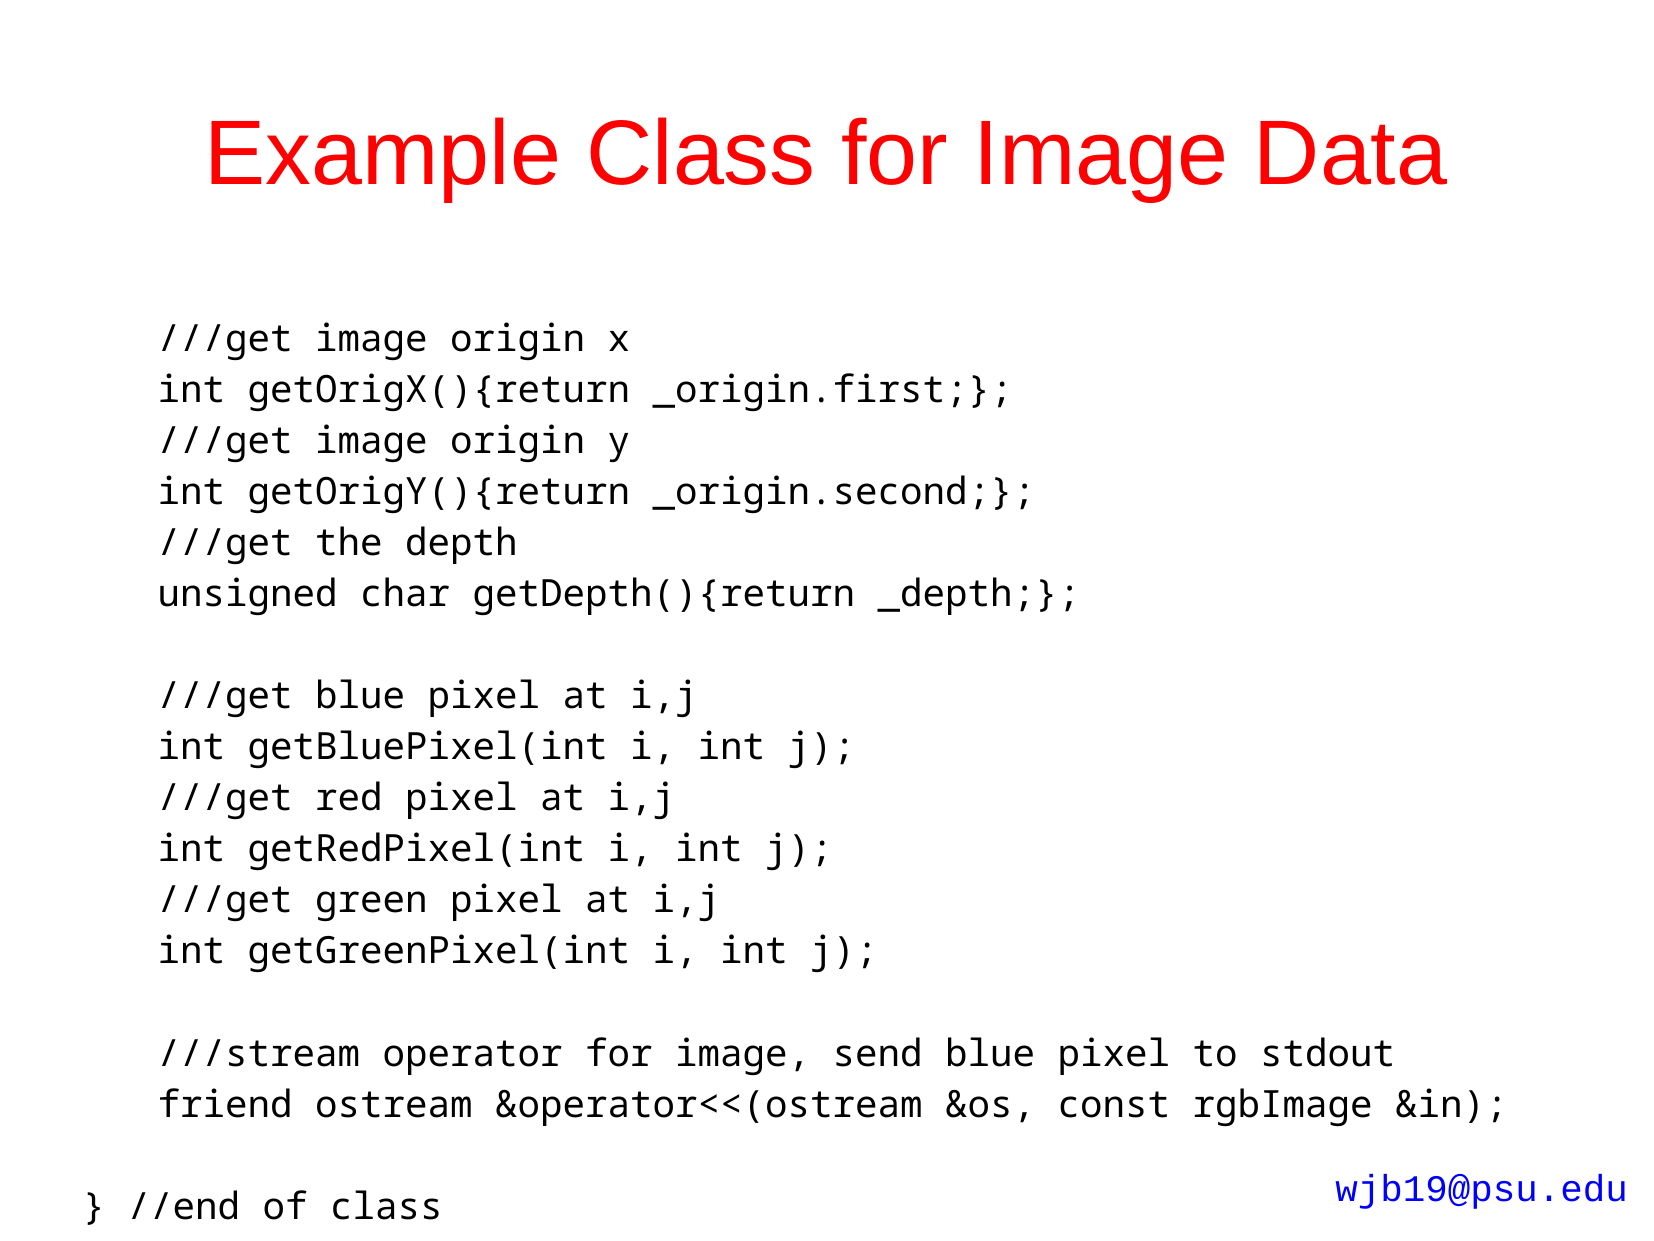

# Example Class for Image Data
	///get image origin x
	int getOrigX(){return _origin.first;};
	///get image origin y
	int getOrigY(){return _origin.second;};
	///get the depth
	unsigned char getDepth(){return _depth;};
	///get blue pixel at i,j
	int getBluePixel(int i, int j);
	///get red pixel at i,j
	int getRedPixel(int i, int j);
	///get green pixel at i,j
	int getGreenPixel(int i, int j);
	///stream operator for image, send blue pixel to stdout
	friend ostream &operator<<(ostream &os, const rgbImage &in);
} //end of class
wjb19@psu.edu